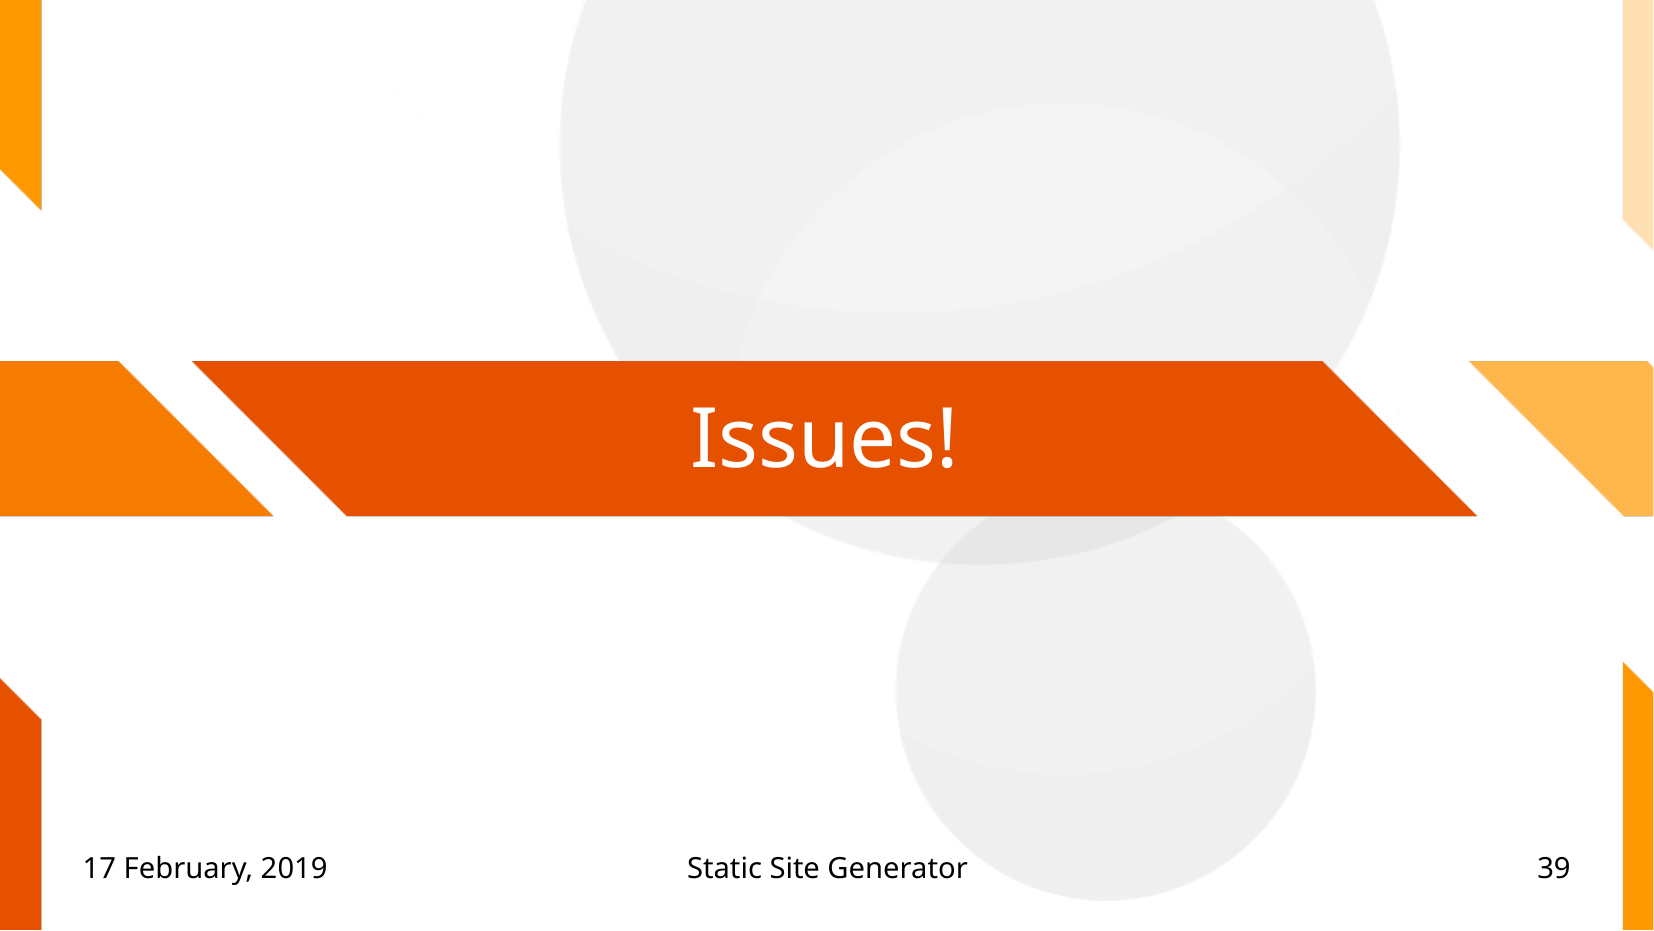

# Issues!
17 February, 2019
Static Site Generator
39